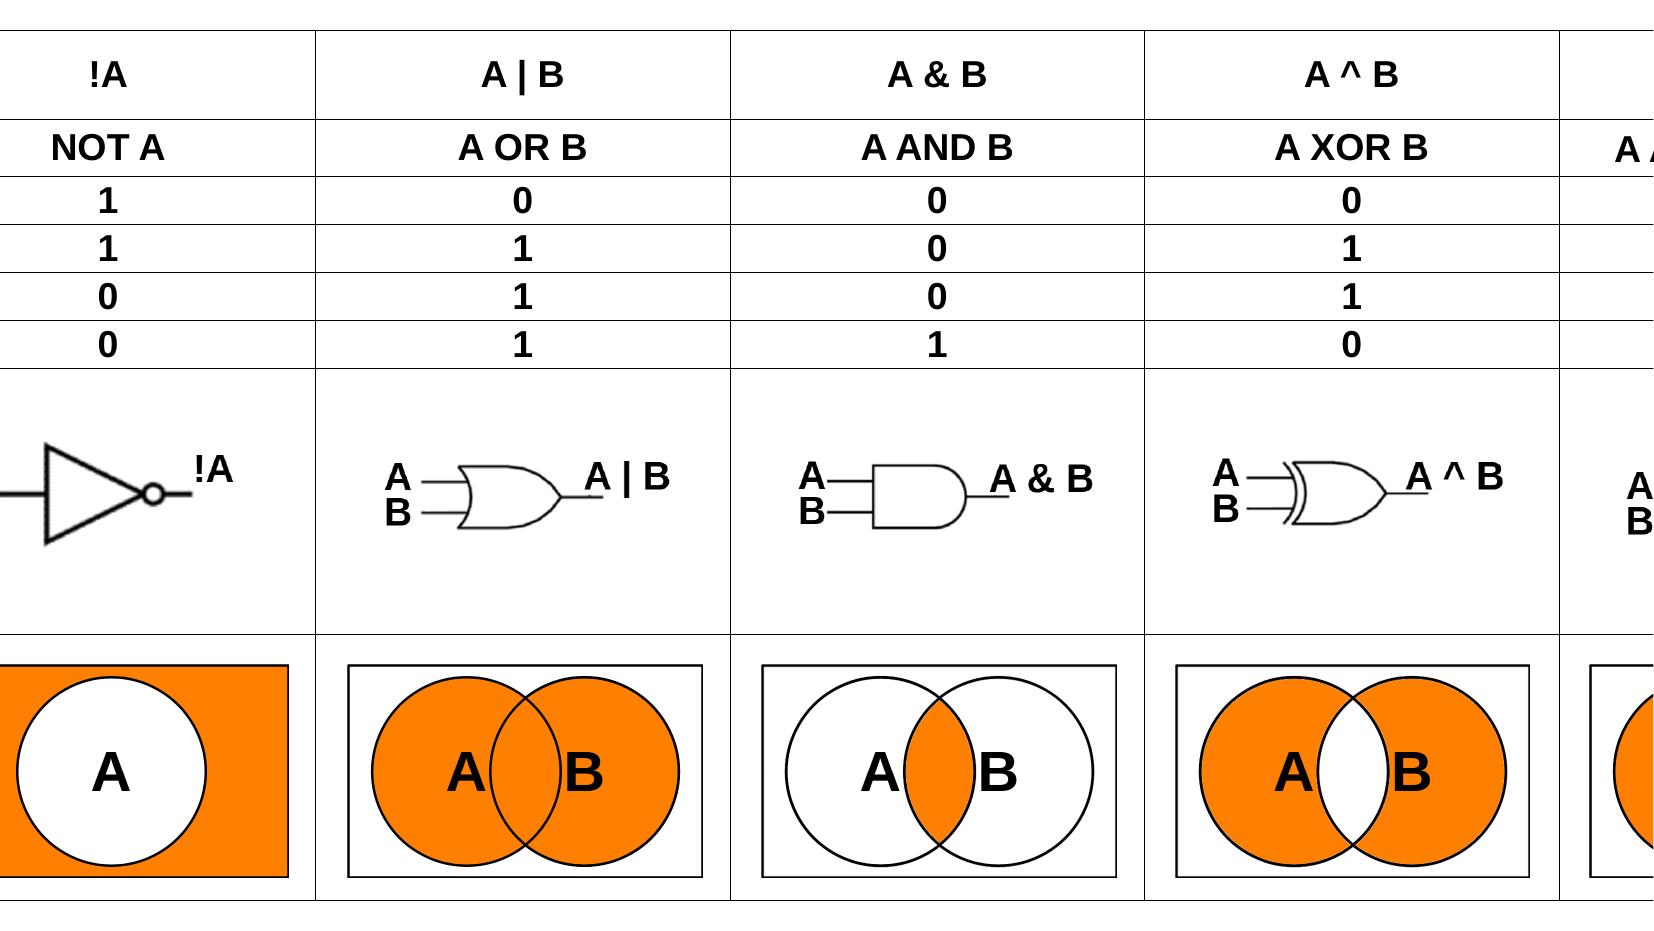

| | | !A | A | B | A & B | A ^ B | A &^ B |
| --- | --- | --- | --- | --- | --- | --- |
| A | B | NOT A | A OR B | A AND B | A XOR B | A AND（NOT B） |
| 0 | 0 | 1 | 0 | 0 | 0 | 0 |
| 0 | 1 | 1 | 1 | 0 | 1 | 0 |
| 1 | 0 | 0 | 1 | 0 | 1 | 1 |
| 1 | 1 | 0 | 1 | 1 | 0 | 0 |
| | | | | | | |
| | | | | | | |